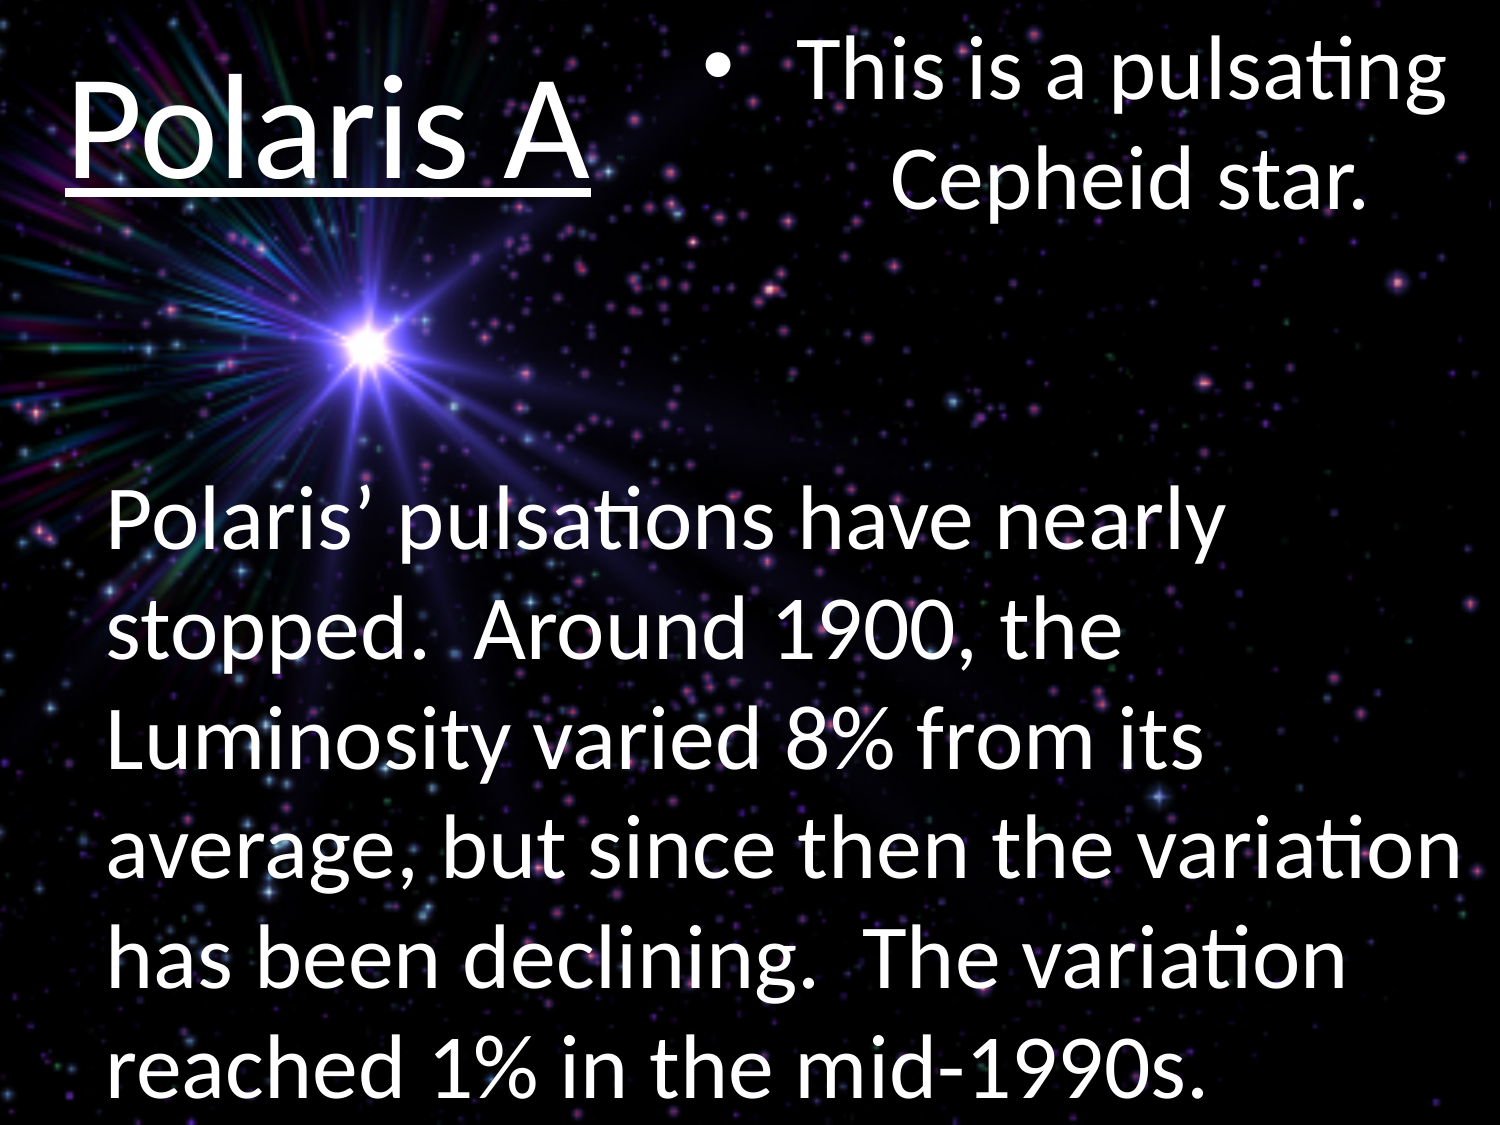

This is a pulsating Cepheid star.
Polaris A
Polaris’ pulsations have nearly
stopped. Around 1900, the
Luminosity varied 8% from its
average, but since then the variation
has been declining. The variation
reached 1% in the mid-1990s.